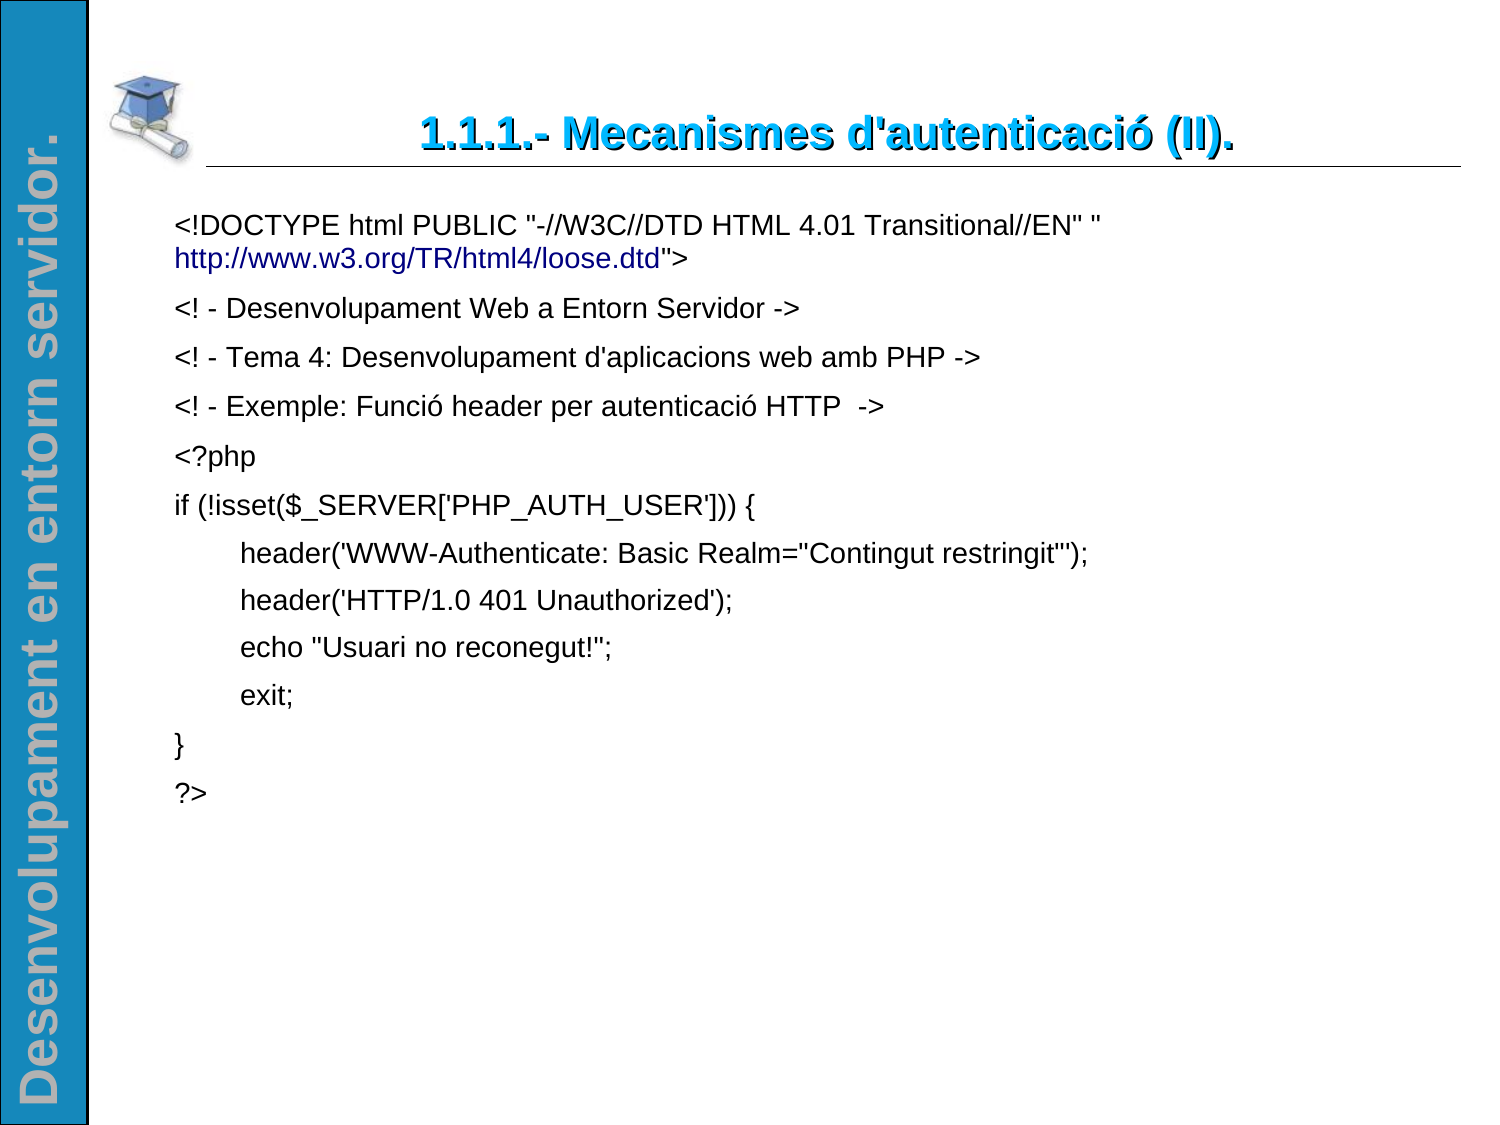

# 1.1.1.- Mecanismes d'autenticació (II).
<!DOCTYPE html PUBLIC "-//W3C//DTD HTML 4.01 Transitional//EN" "http://www.w3.org/TR/html4/loose.dtd">
<! - Desenvolupament Web a Entorn Servidor ->
<! - Tema 4: Desenvolupament d'aplicacions web amb PHP ->
<! - Exemple: Funció header per autenticació HTTP ->
<?php
if (!isset($_SERVER['PHP_AUTH_USER'])) {
header('WWW-Authenticate: Basic Realm="Contingut restringit"');
header('HTTP/1.0 401 Unauthorized');
echo "Usuari no reconegut!";
exit;
}
?>